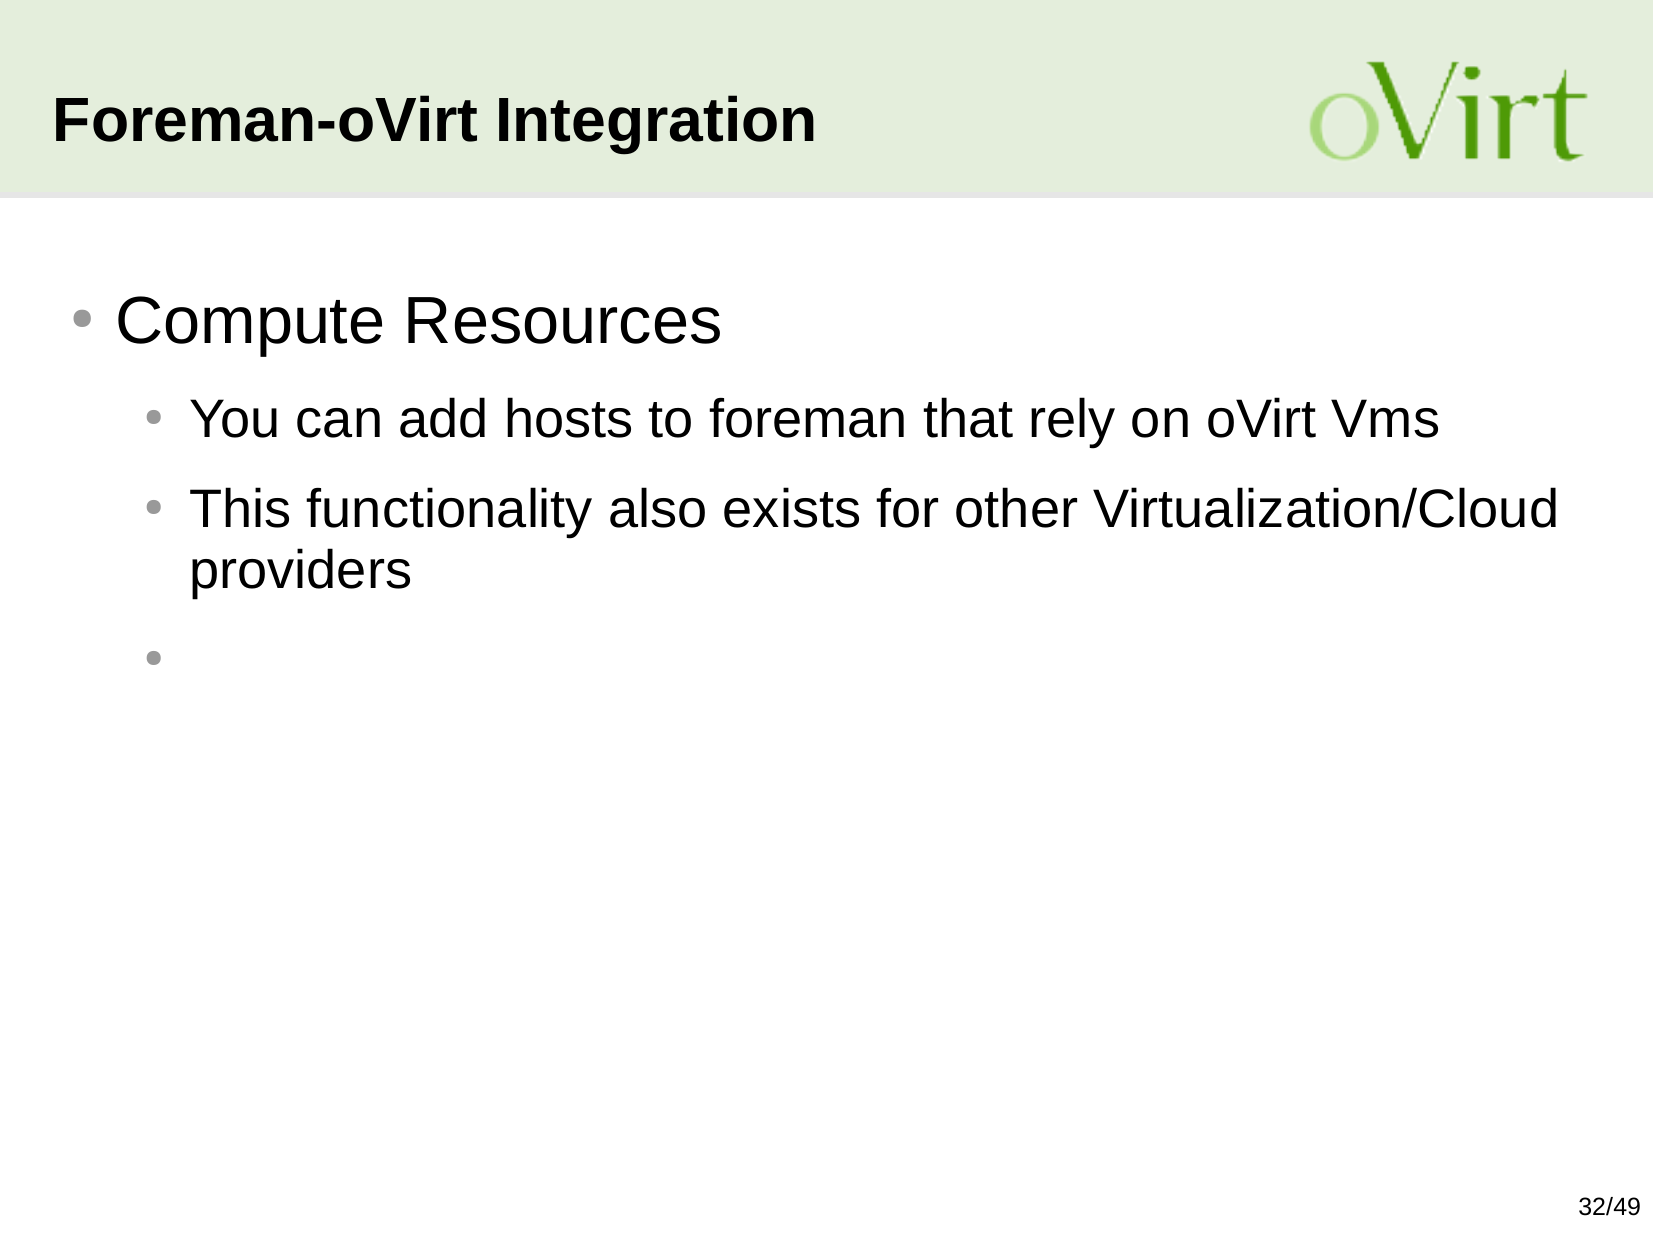

# Foreman-oVirt Integration
Compute Resources
You can add hosts to foreman that rely on oVirt Vms
This functionality also exists for other Virtualization/Cloud providers